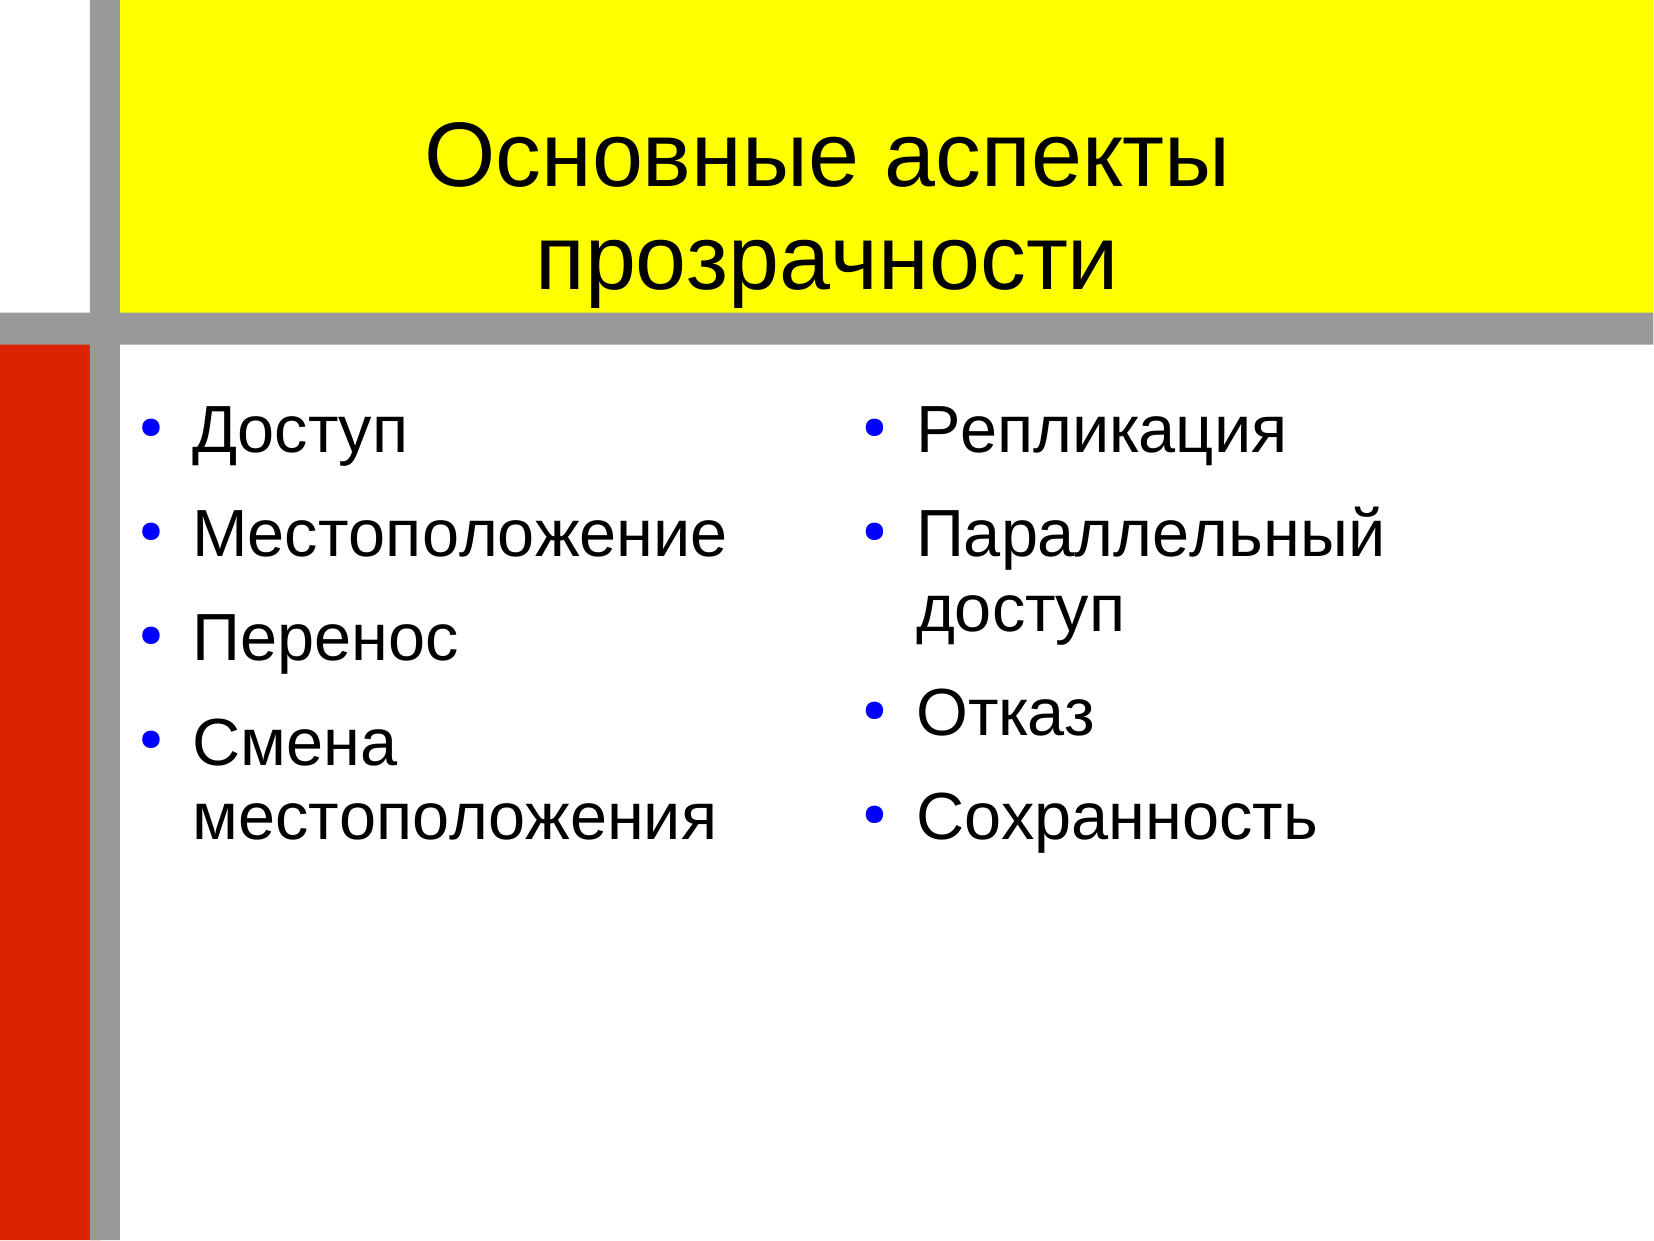

# Основные аспекты прозрачности
Доступ
Местоположение
Перенос
Смена местоположения
Репликация
Параллельный доступ
Отказ
Сохранность